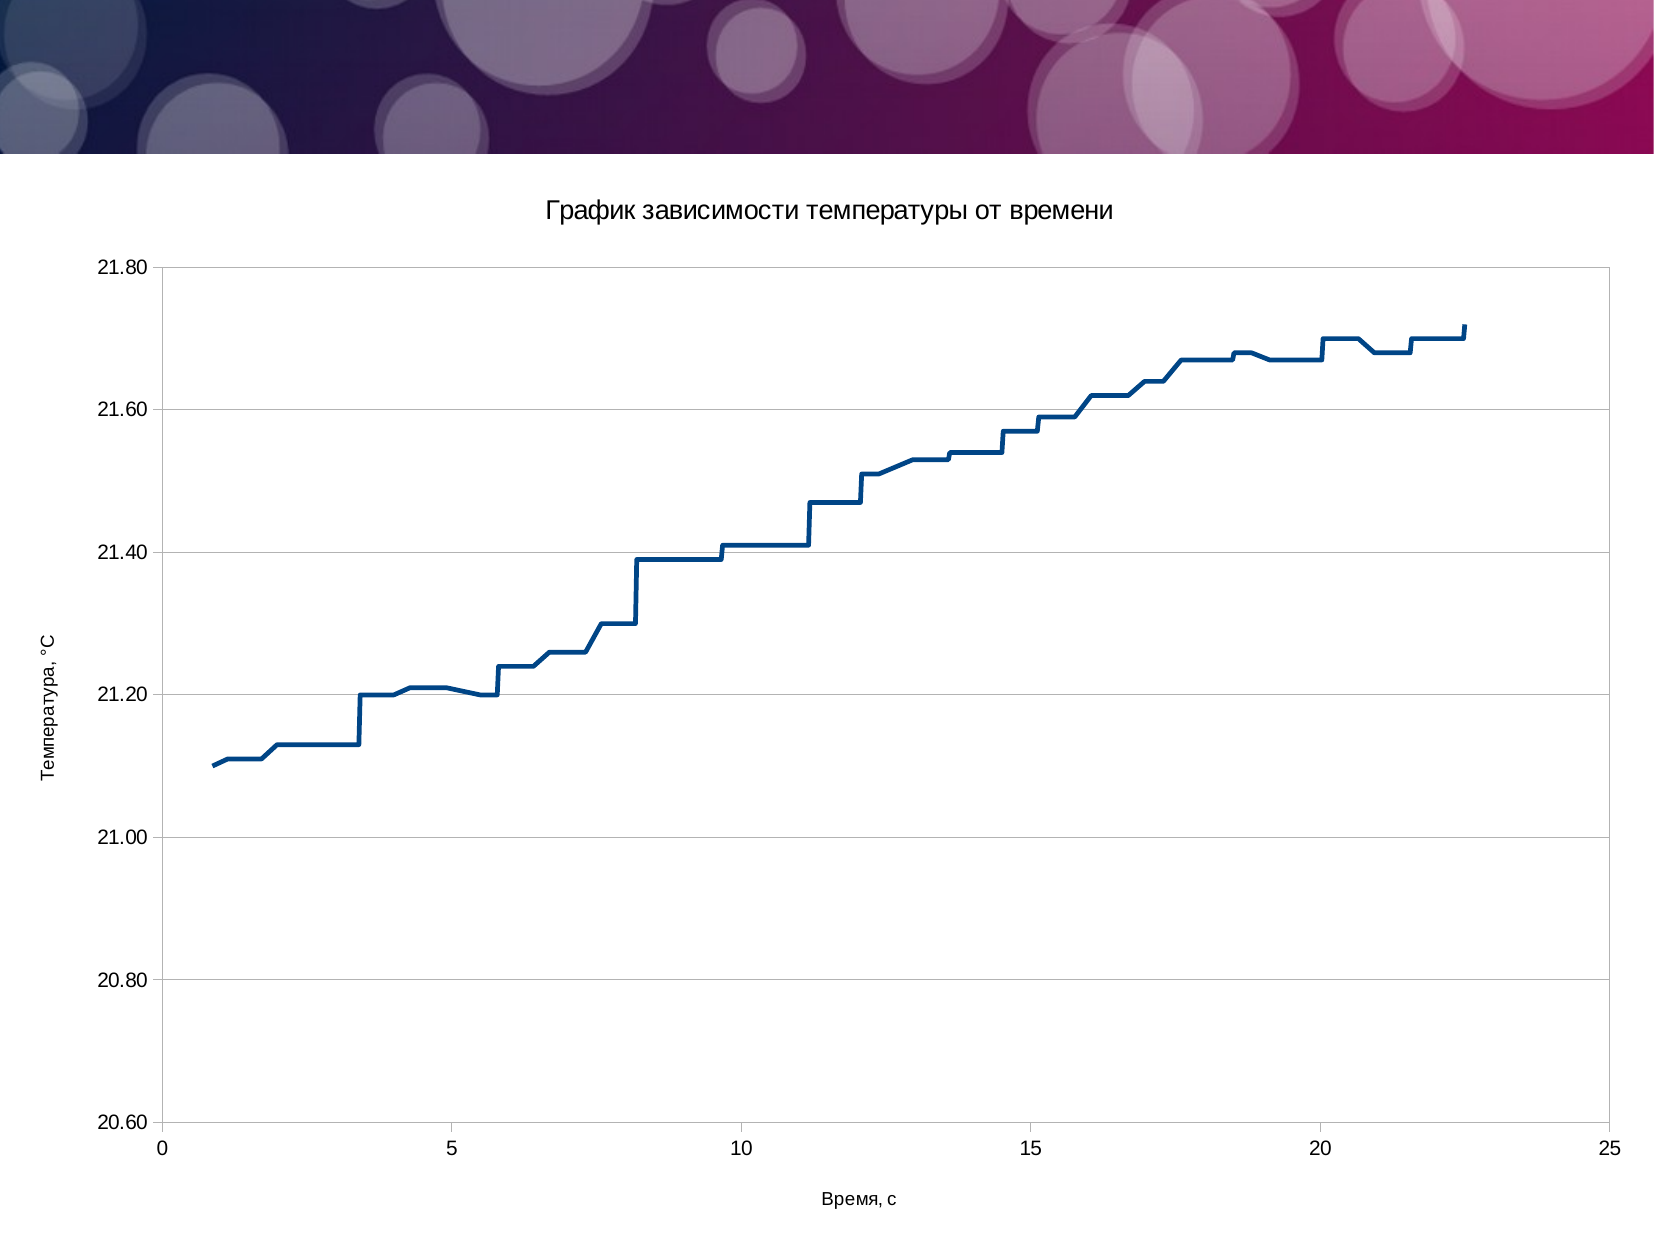

#
### Chart: График зависимости температуры от времени
| Category | Столбец L Столбец M Столбец N Столбец O Столбец P Столбец Q Столбец R Столбец S Столбец T Столбец U |
|---|---|